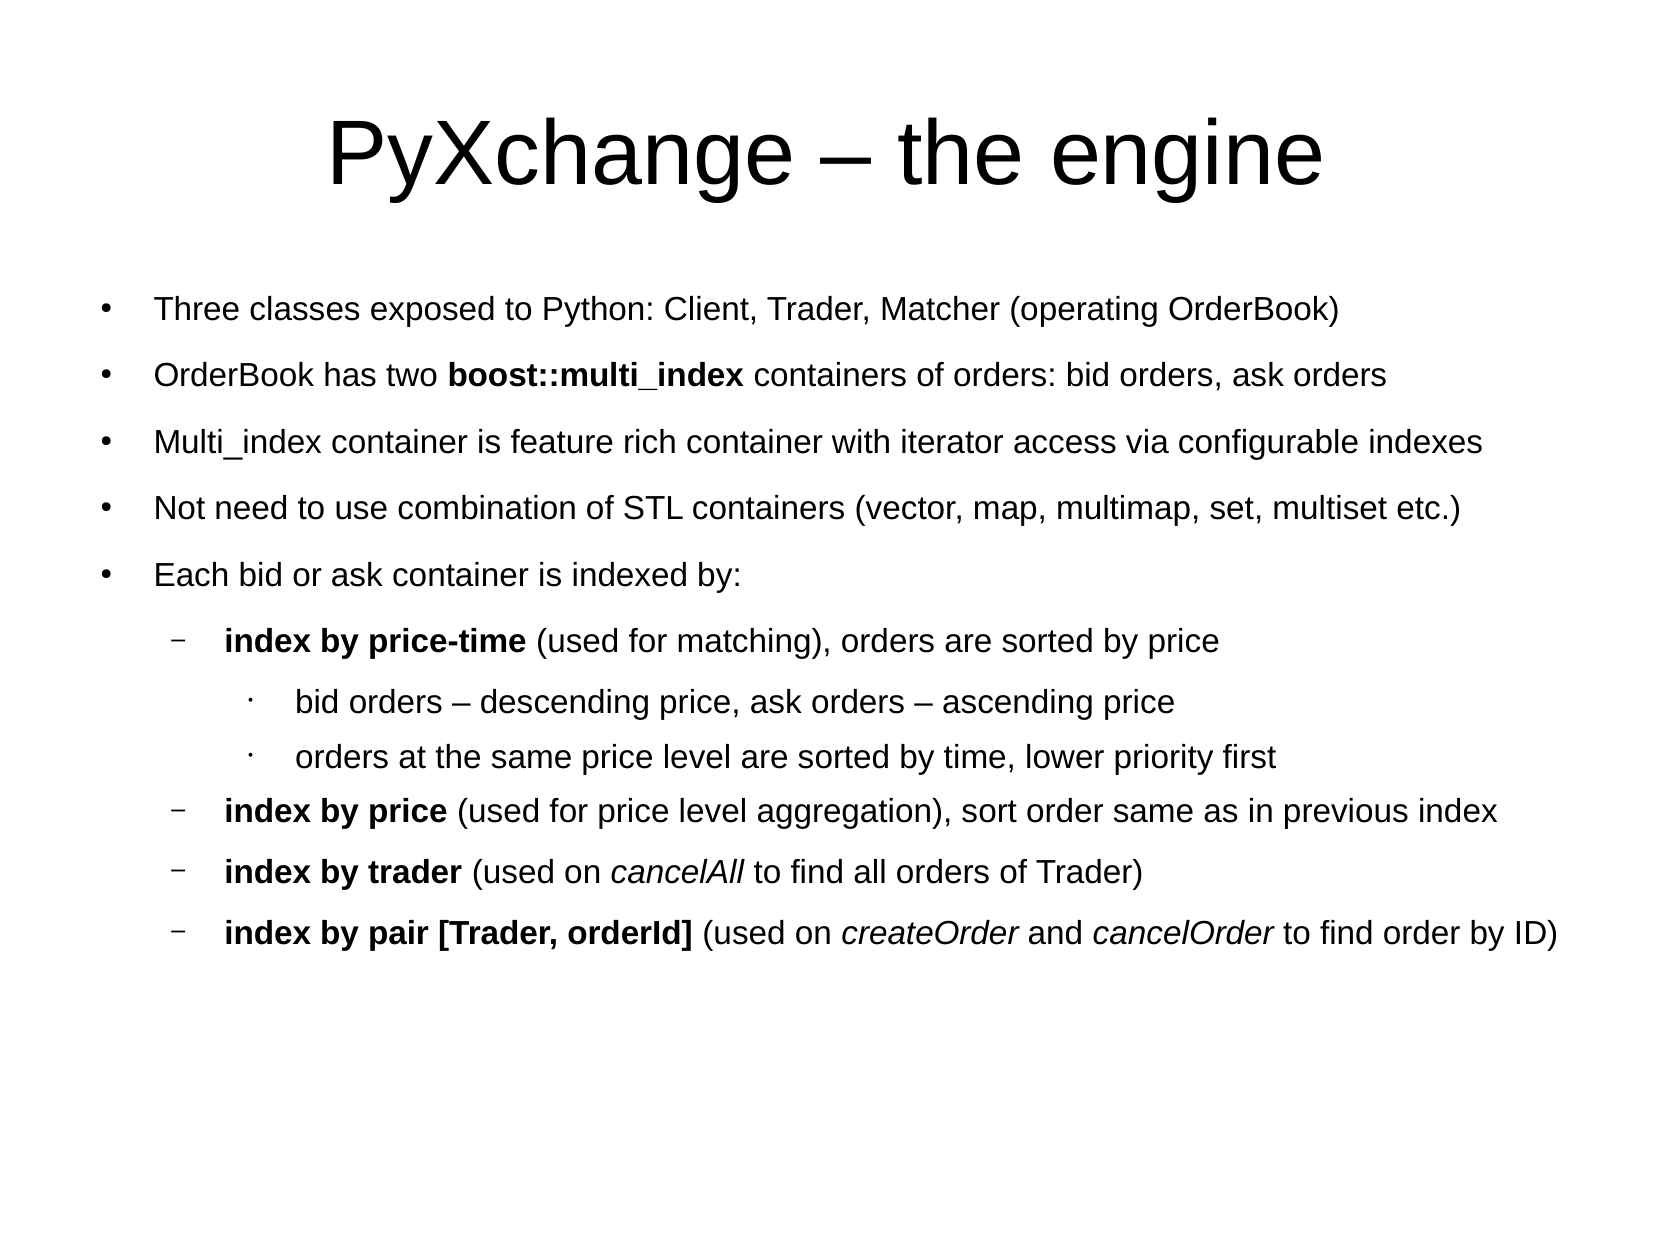

# PyXchange – the engine
Three classes exposed to Python: Client, Trader, Matcher (operating OrderBook)
OrderBook has two boost::multi_index containers of orders: bid orders, ask orders
Multi_index container is feature rich container with iterator access via configurable indexes
Not need to use combination of STL containers (vector, map, multimap, set, multiset etc.)
Each bid or ask container is indexed by:
index by price-time (used for matching), orders are sorted by price
bid orders – descending price, ask orders – ascending price
orders at the same price level are sorted by time, lower priority first
index by price (used for price level aggregation), sort order same as in previous index
index by trader (used on cancelAll to find all orders of Trader)
index by pair [Trader, orderId] (used on createOrder and cancelOrder to find order by ID)